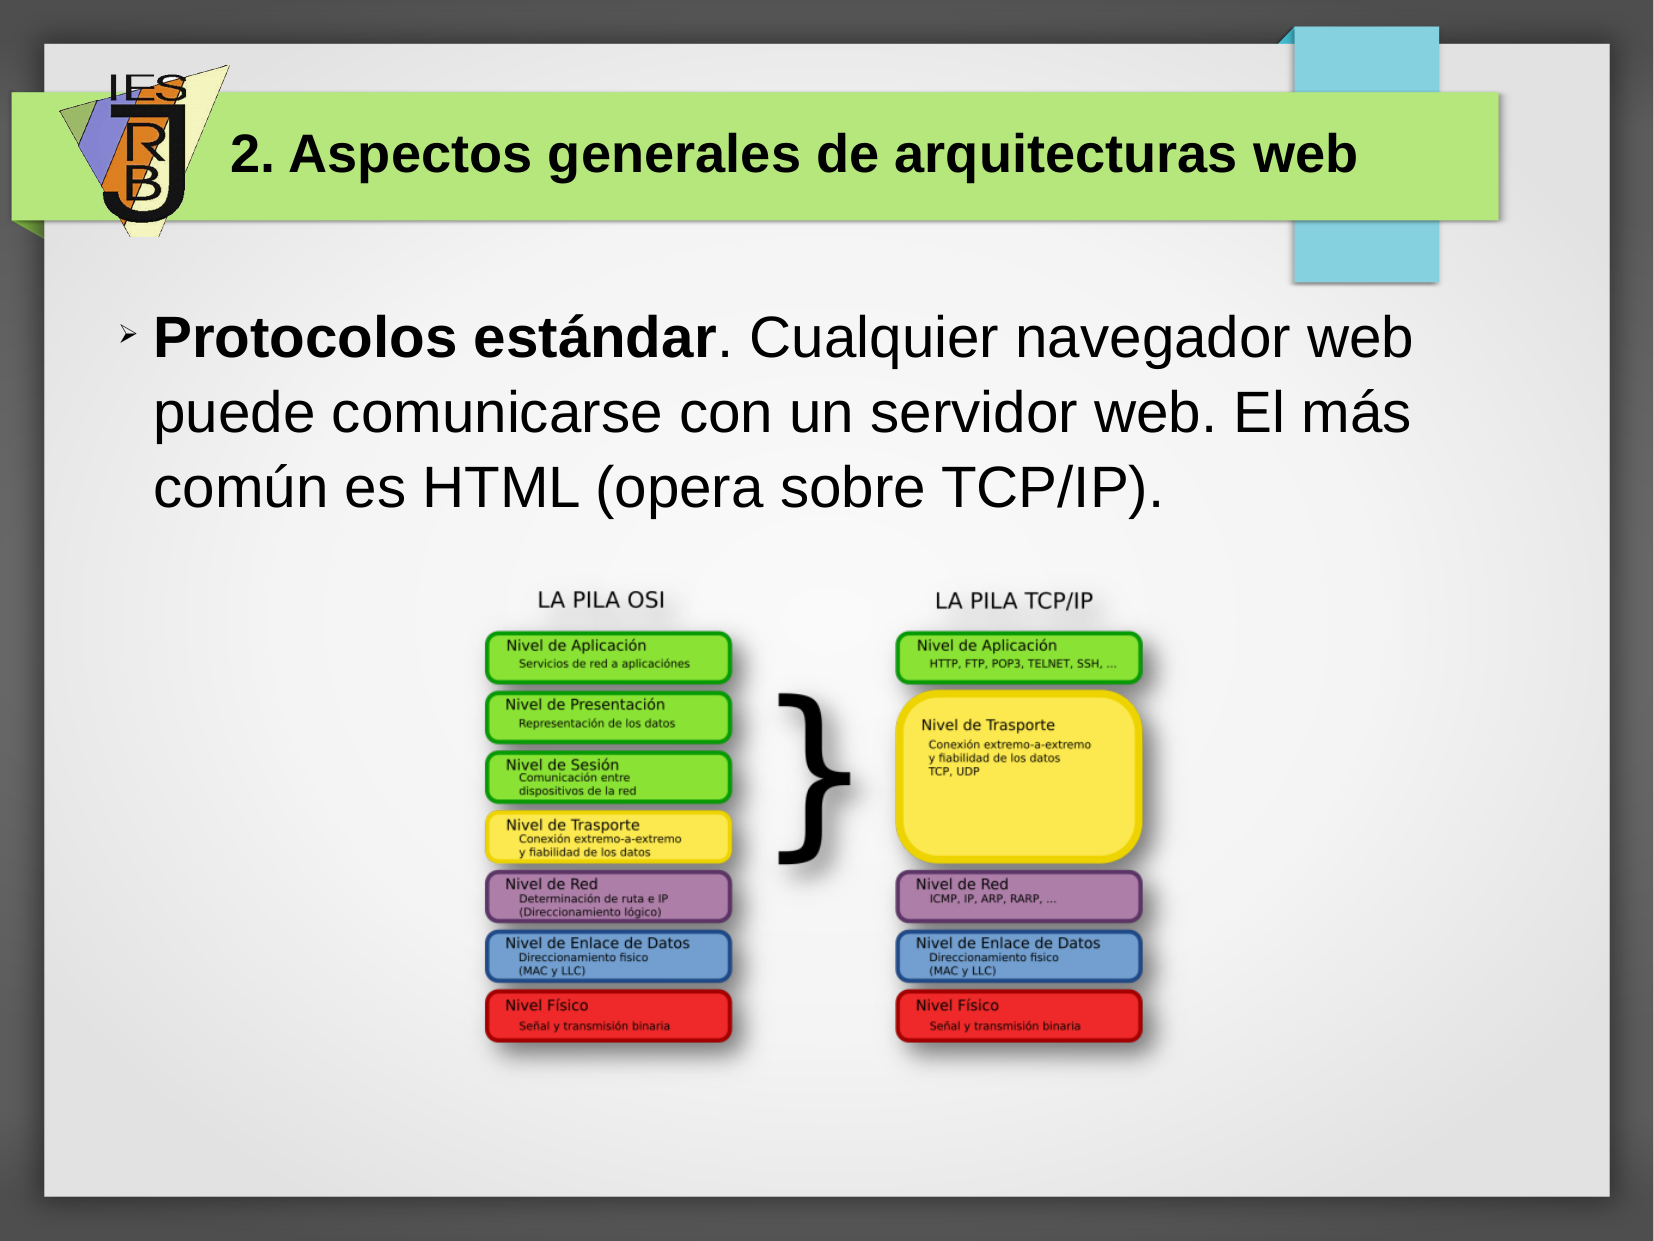

# 2. Aspectos generales de arquitecturas web
Protocolos estándar. Cualquier navegador web puede comunicarse con un servidor web. El más común es HTML (opera sobre TCP/IP).